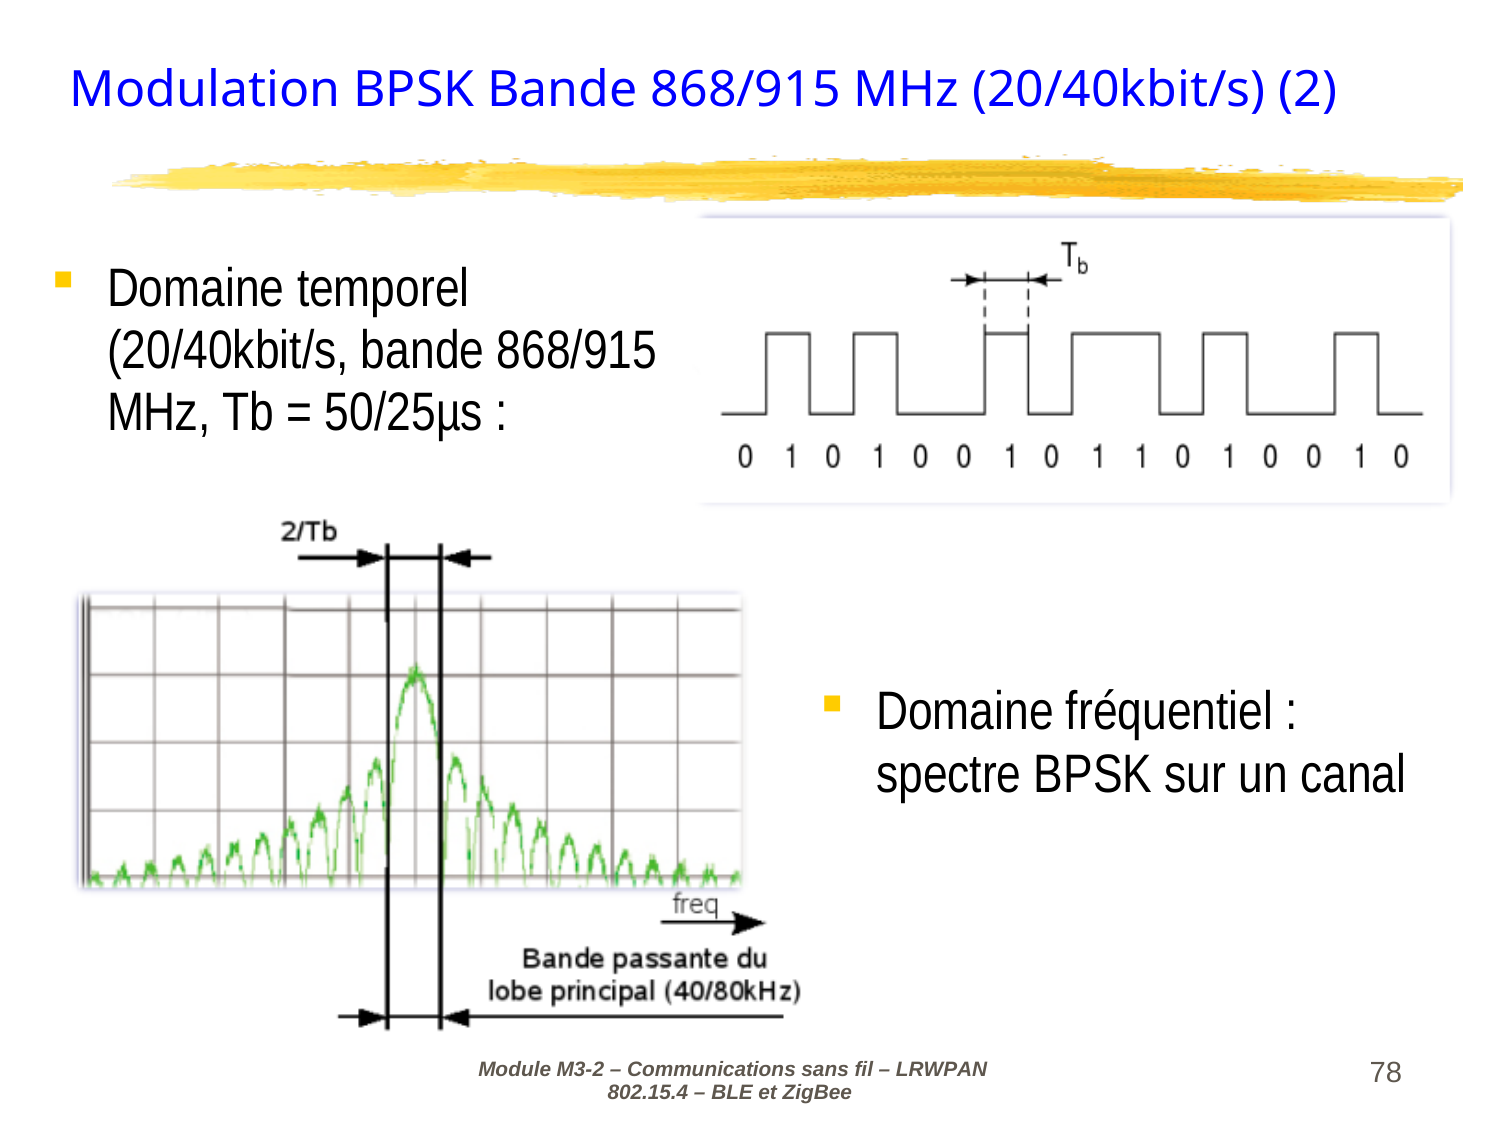

# Modulation BPSK Bande 868/915 MHz (20/40kbit/s) (2)
Domaine temporel (20/40kbit/s, bande 868/915 MHz, Tb = 50/25µs :
Domaine fréquentiel : spectre BPSK sur un canal
78